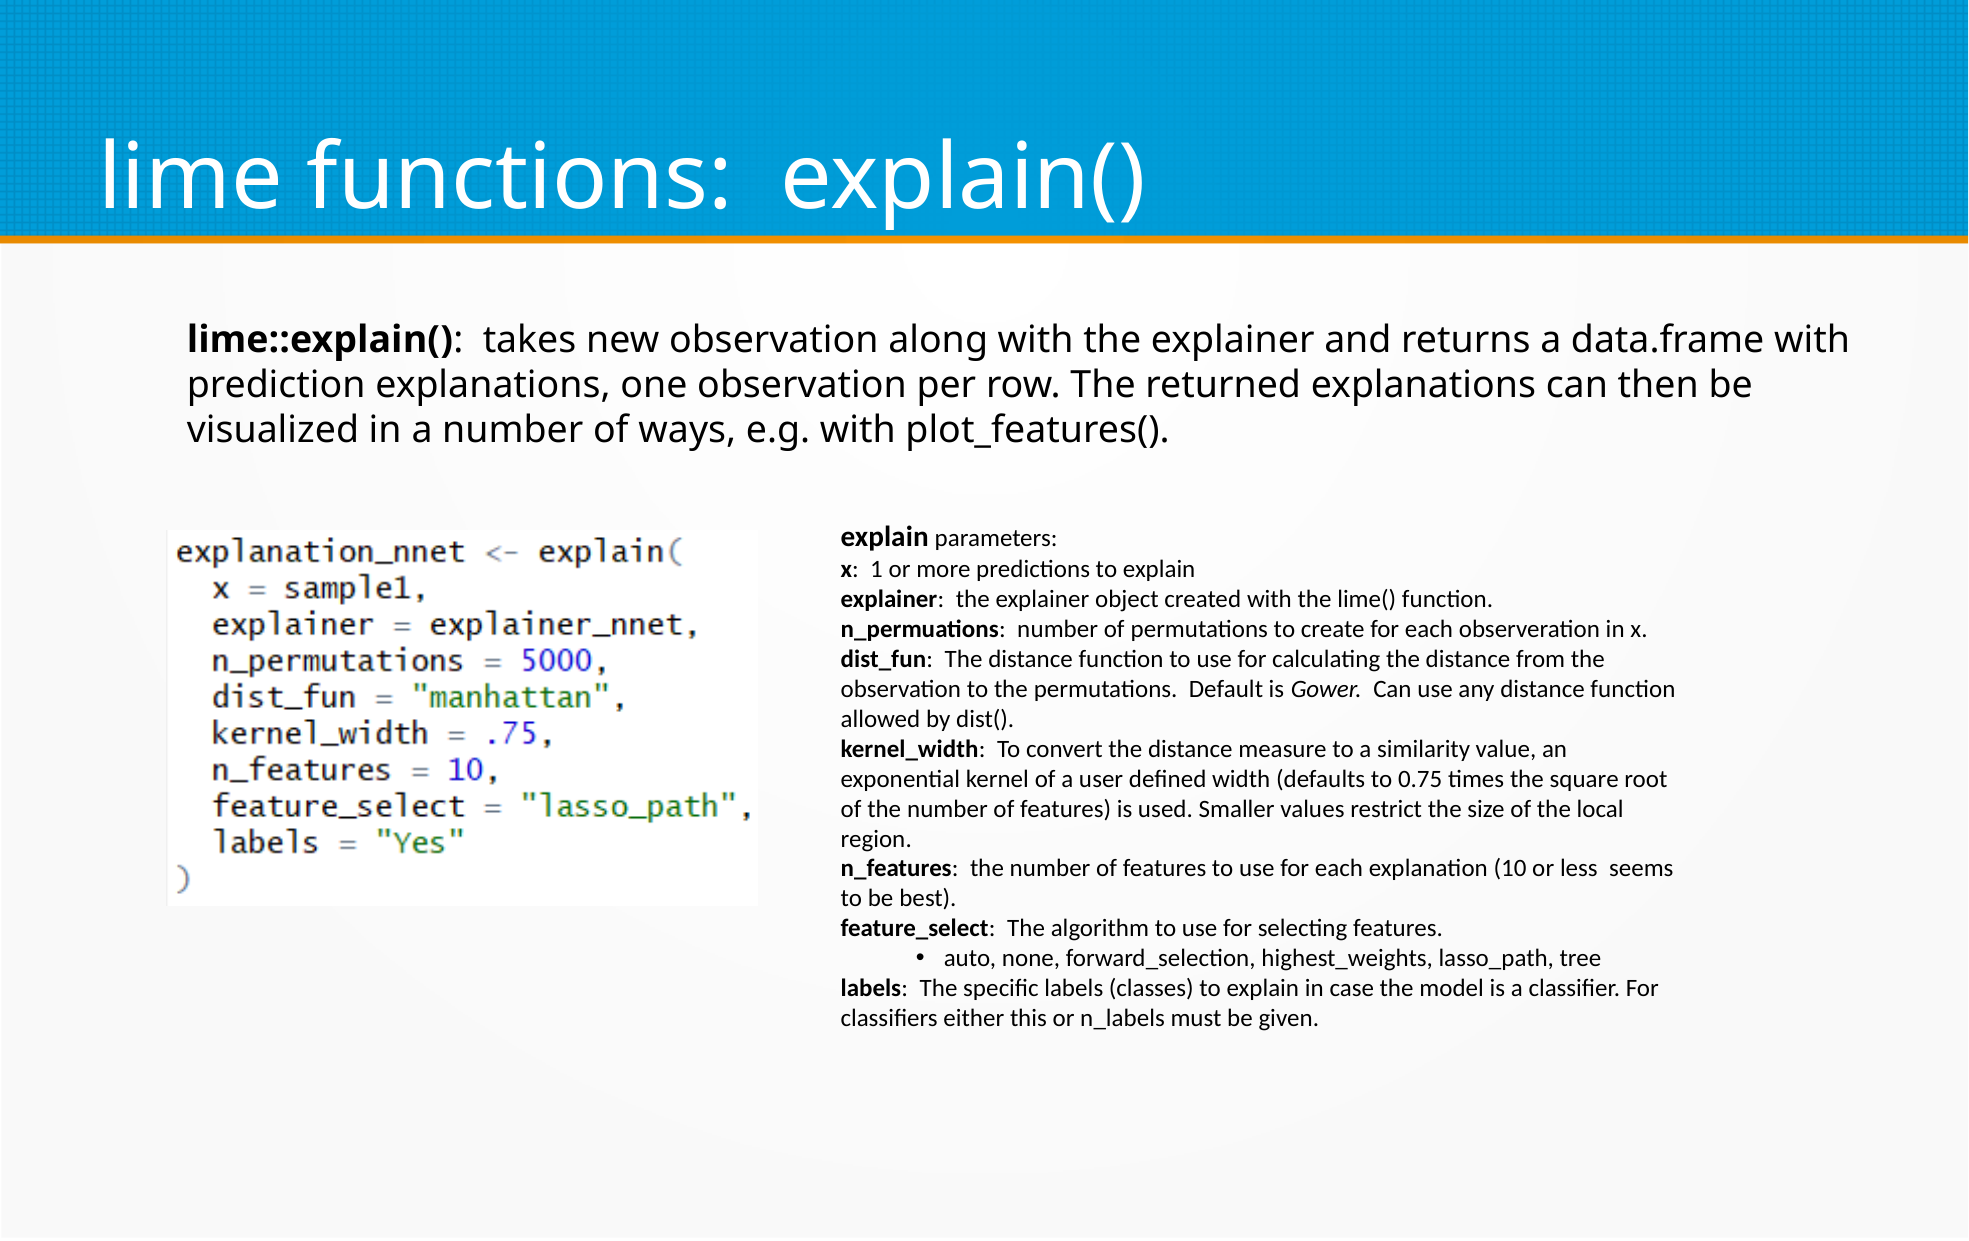

lime functions: explain()
lime::explain(): takes new observation along with the explainer and returns a data.frame with prediction explanations, one observation per row. The returned explanations can then be visualized in a number of ways, e.g. with plot_features().
fsd
explain parameters:
x: 1 or more predictions to explain
explainer: the explainer object created with the lime() function.
n_permuations: number of permutations to create for each observeration in x.
dist_fun: The distance function to use for calculating the distance from the observation to the permutations. Default is Gower. Can use any distance function allowed by dist().
kernel_width: To convert the distance measure to a similarity value, an exponential kernel of a user defined width (defaults to 0.75 times the square root of the number of features) is used. Smaller values restrict the size of the local region.
n_features: the number of features to use for each explanation (10 or less seems to be best).
feature_select: The algorithm to use for selecting features.
auto, none, forward_selection, highest_weights, lasso_path, tree
labels: The specific labels (classes) to explain in case the model is a classifier. For classifiers either this or n_labels must be given.